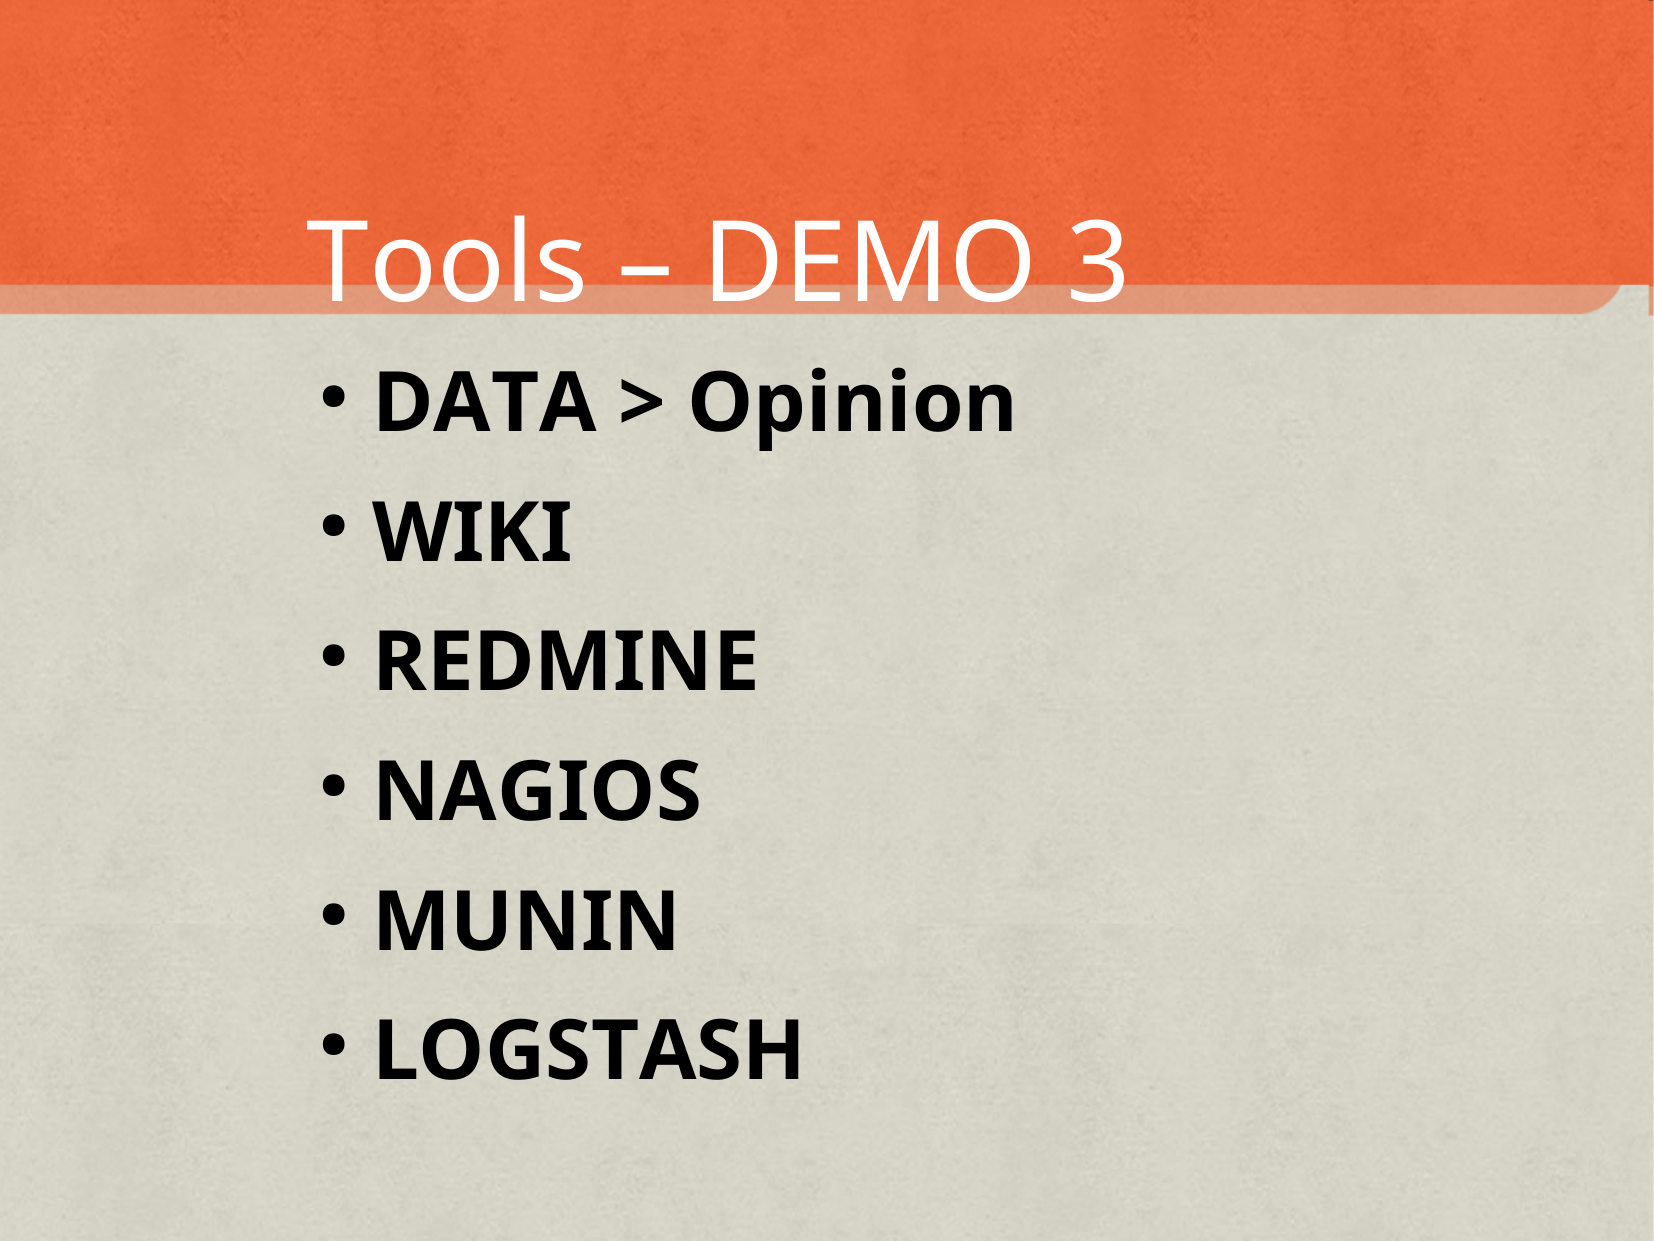

# Tools – DEMO 3
DATA > Opinion
WIKI
REDMINE
NAGIOS
MUNIN
LOGSTASH